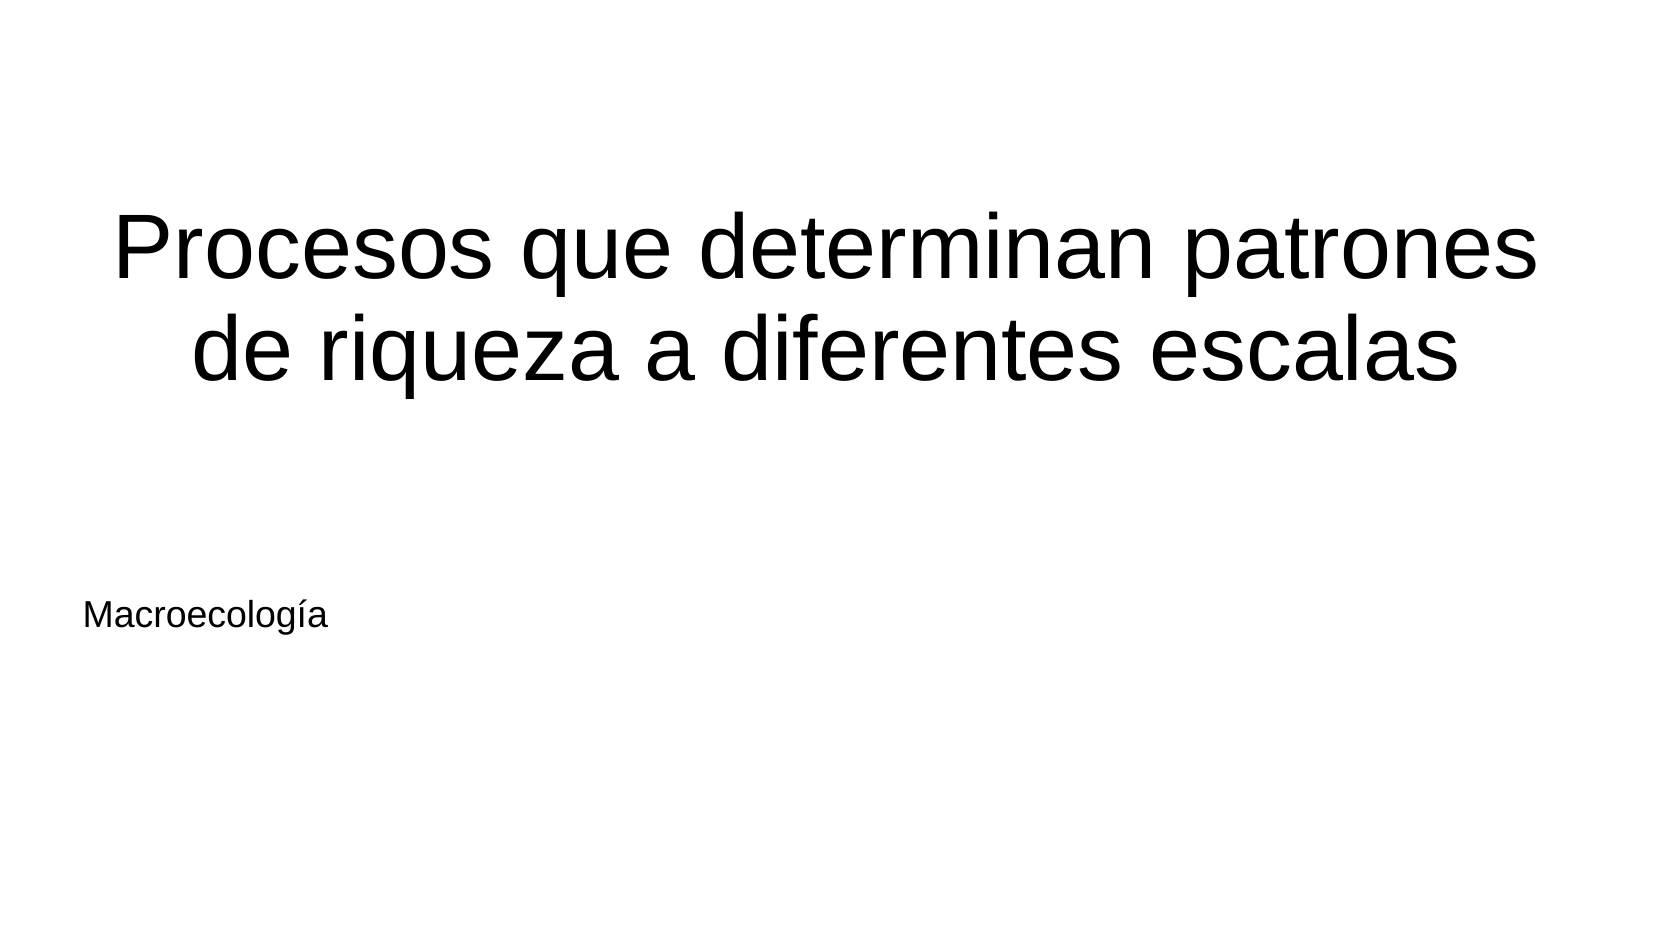

# Procesos que determinan patrones de riqueza a diferentes escalas
Macroecología